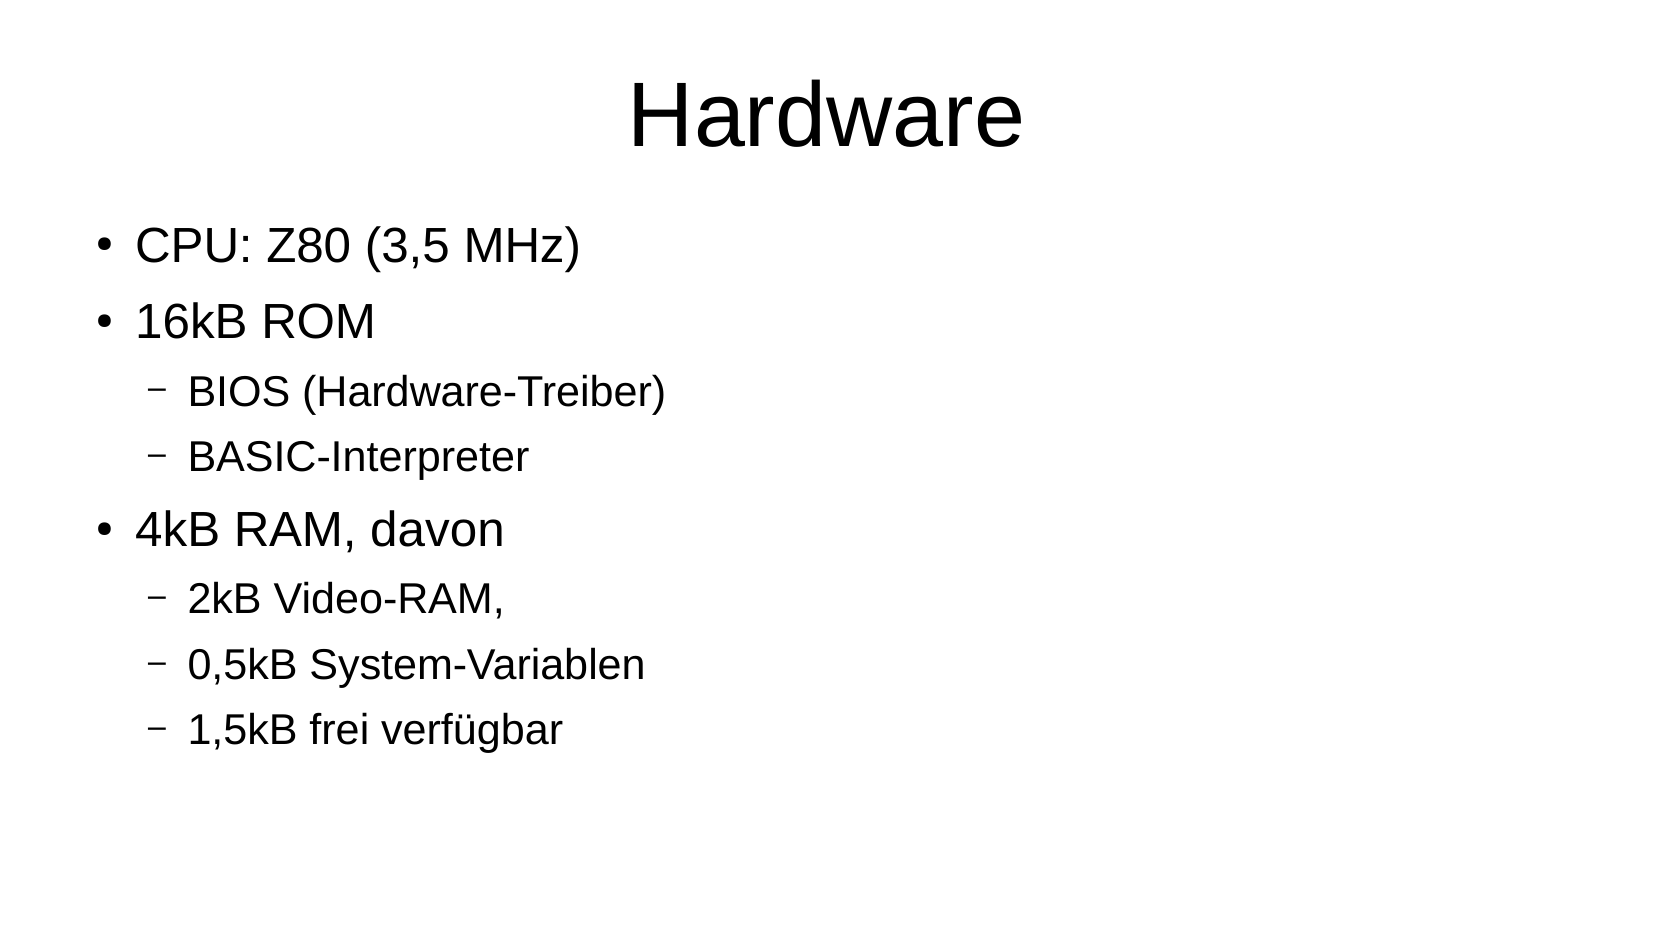

# Hardware
CPU: Z80 (3,5 MHz)
16kB ROM
BIOS (Hardware-Treiber)
BASIC-Interpreter
4kB RAM, davon
2kB Video-RAM,
0,5kB System-Variablen
1,5kB frei verfügbar